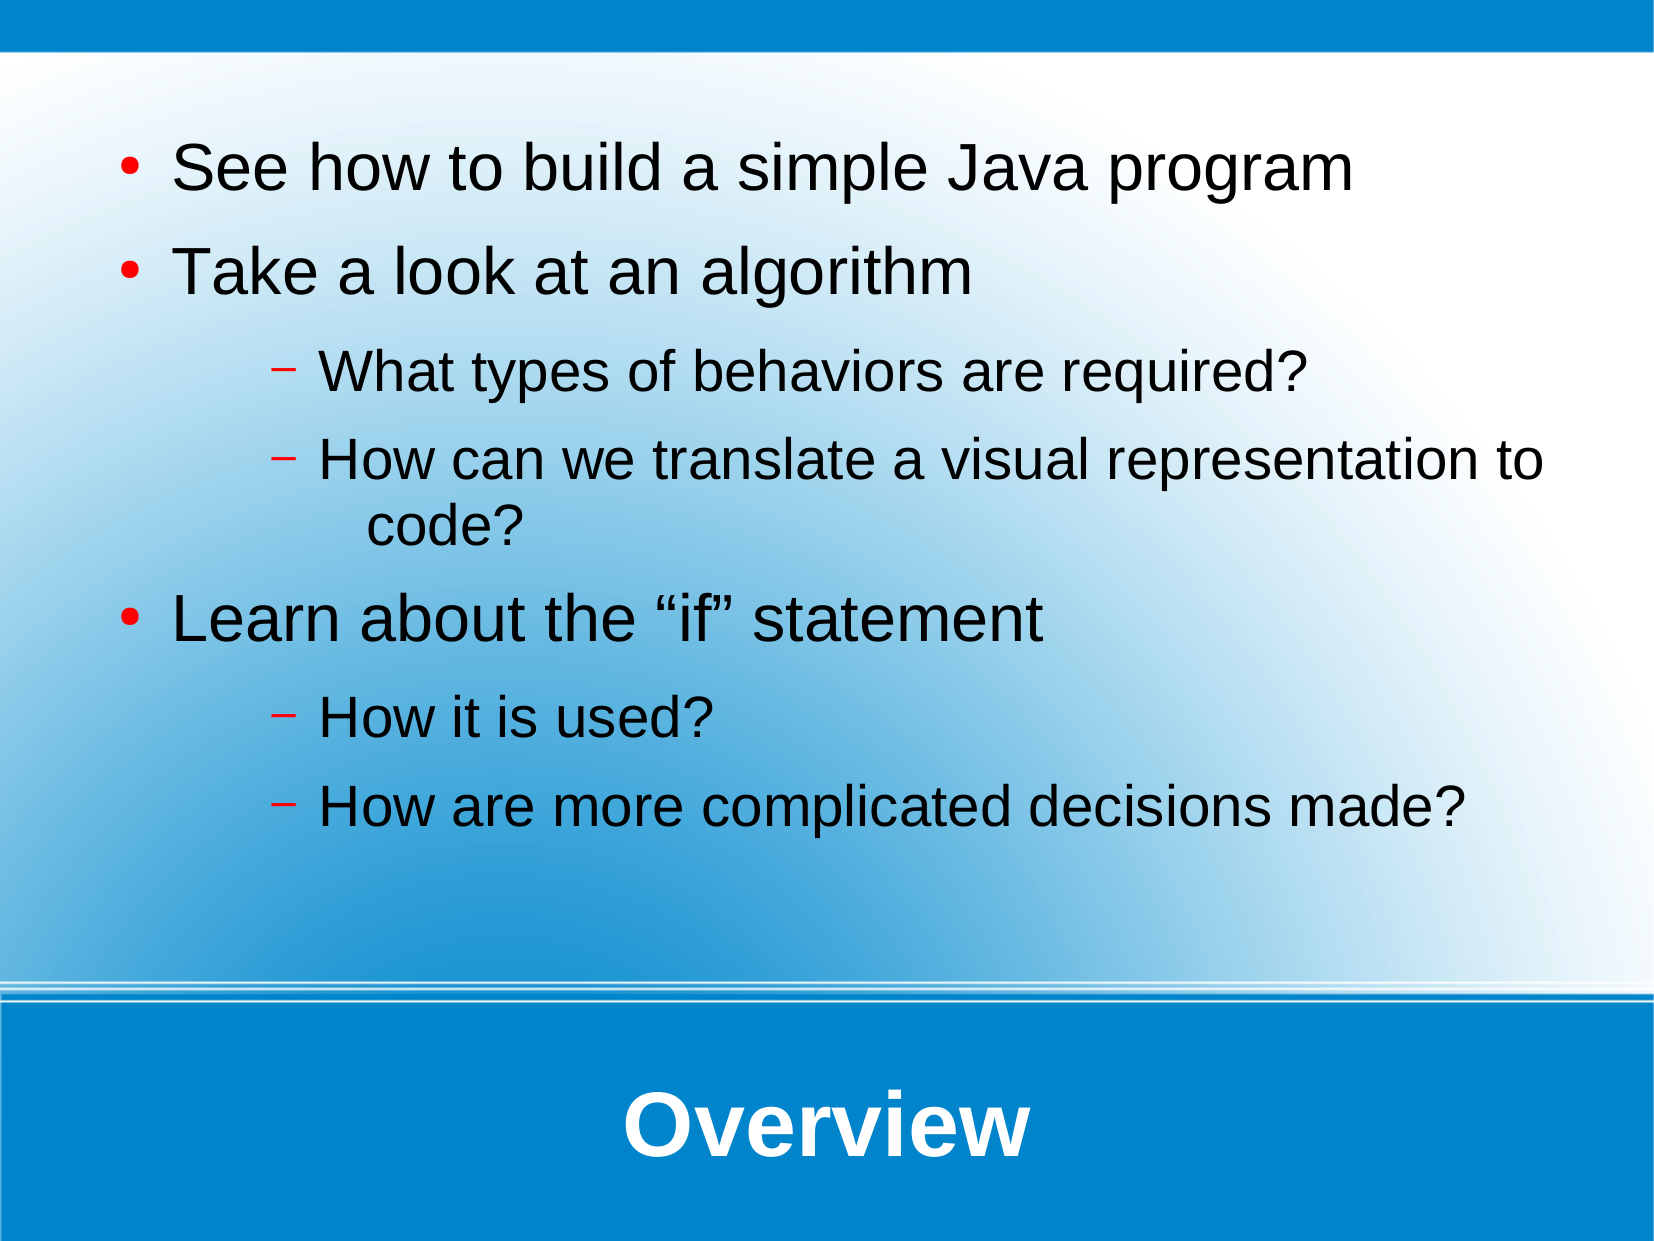

See how to build a simple Java program
Take a look at an algorithm
What types of behaviors are required?
How can we translate a visual representation to code?
Learn about the “if” statement
How it is used?
How are more complicated decisions made?
# Overview